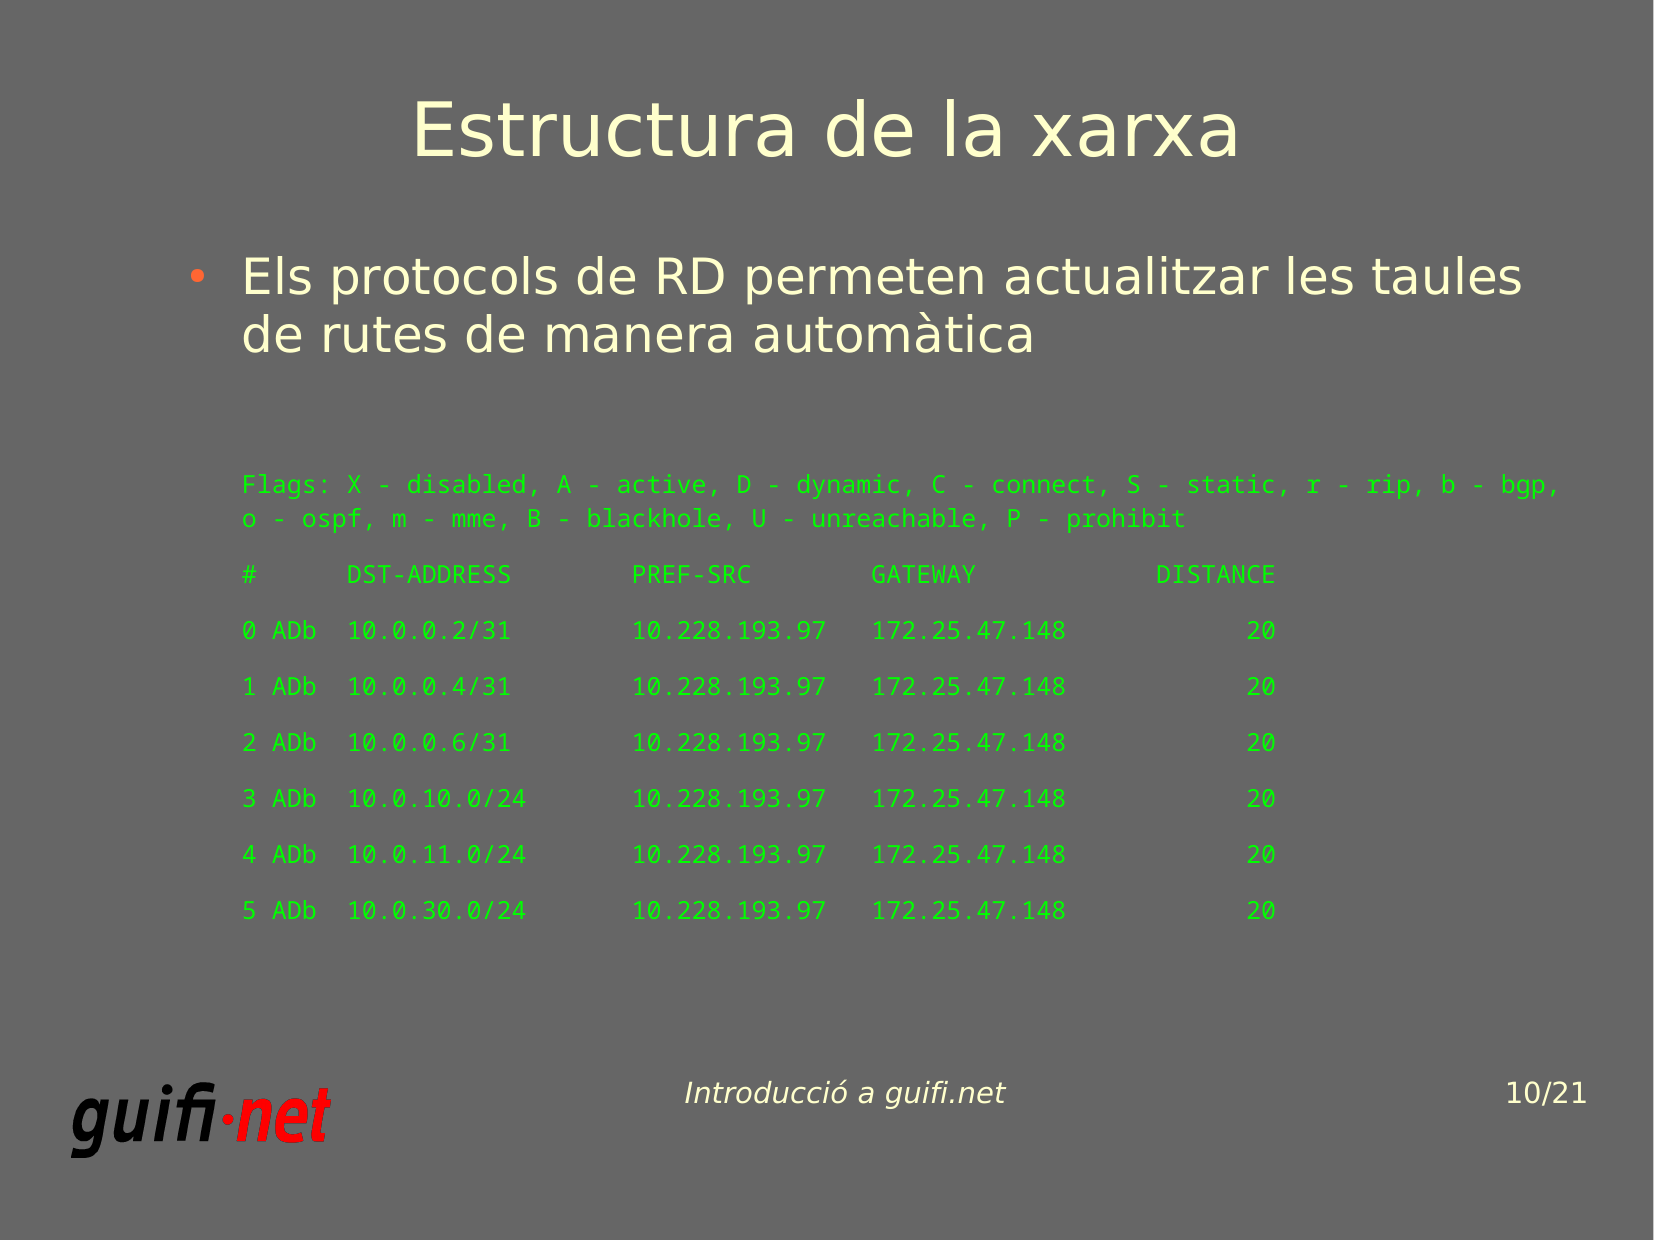

# Estructura de la xarxa
Els protocols de RD permeten actualitzar les taules de rutes de manera automàtica
Flags: X - disabled, A - active, D - dynamic, C - connect, S - static, r - rip, b - bgp, o - ospf, m - mme, B - blackhole, U - unreachable, P - prohibit
# DST-ADDRESS PREF-SRC GATEWAY DISTANCE
0 ADb 10.0.0.2/31 10.228.193.97 172.25.47.148 20
1 ADb 10.0.0.4/31 10.228.193.97 172.25.47.148 20
2 ADb 10.0.0.6/31 10.228.193.97 172.25.47.148 20
3 ADb 10.0.10.0/24 10.228.193.97 172.25.47.148 20
4 ADb 10.0.11.0/24 10.228.193.97 172.25.47.148 20
5 ADb 10.0.30.0/24 10.228.193.97 172.25.47.148 20
10